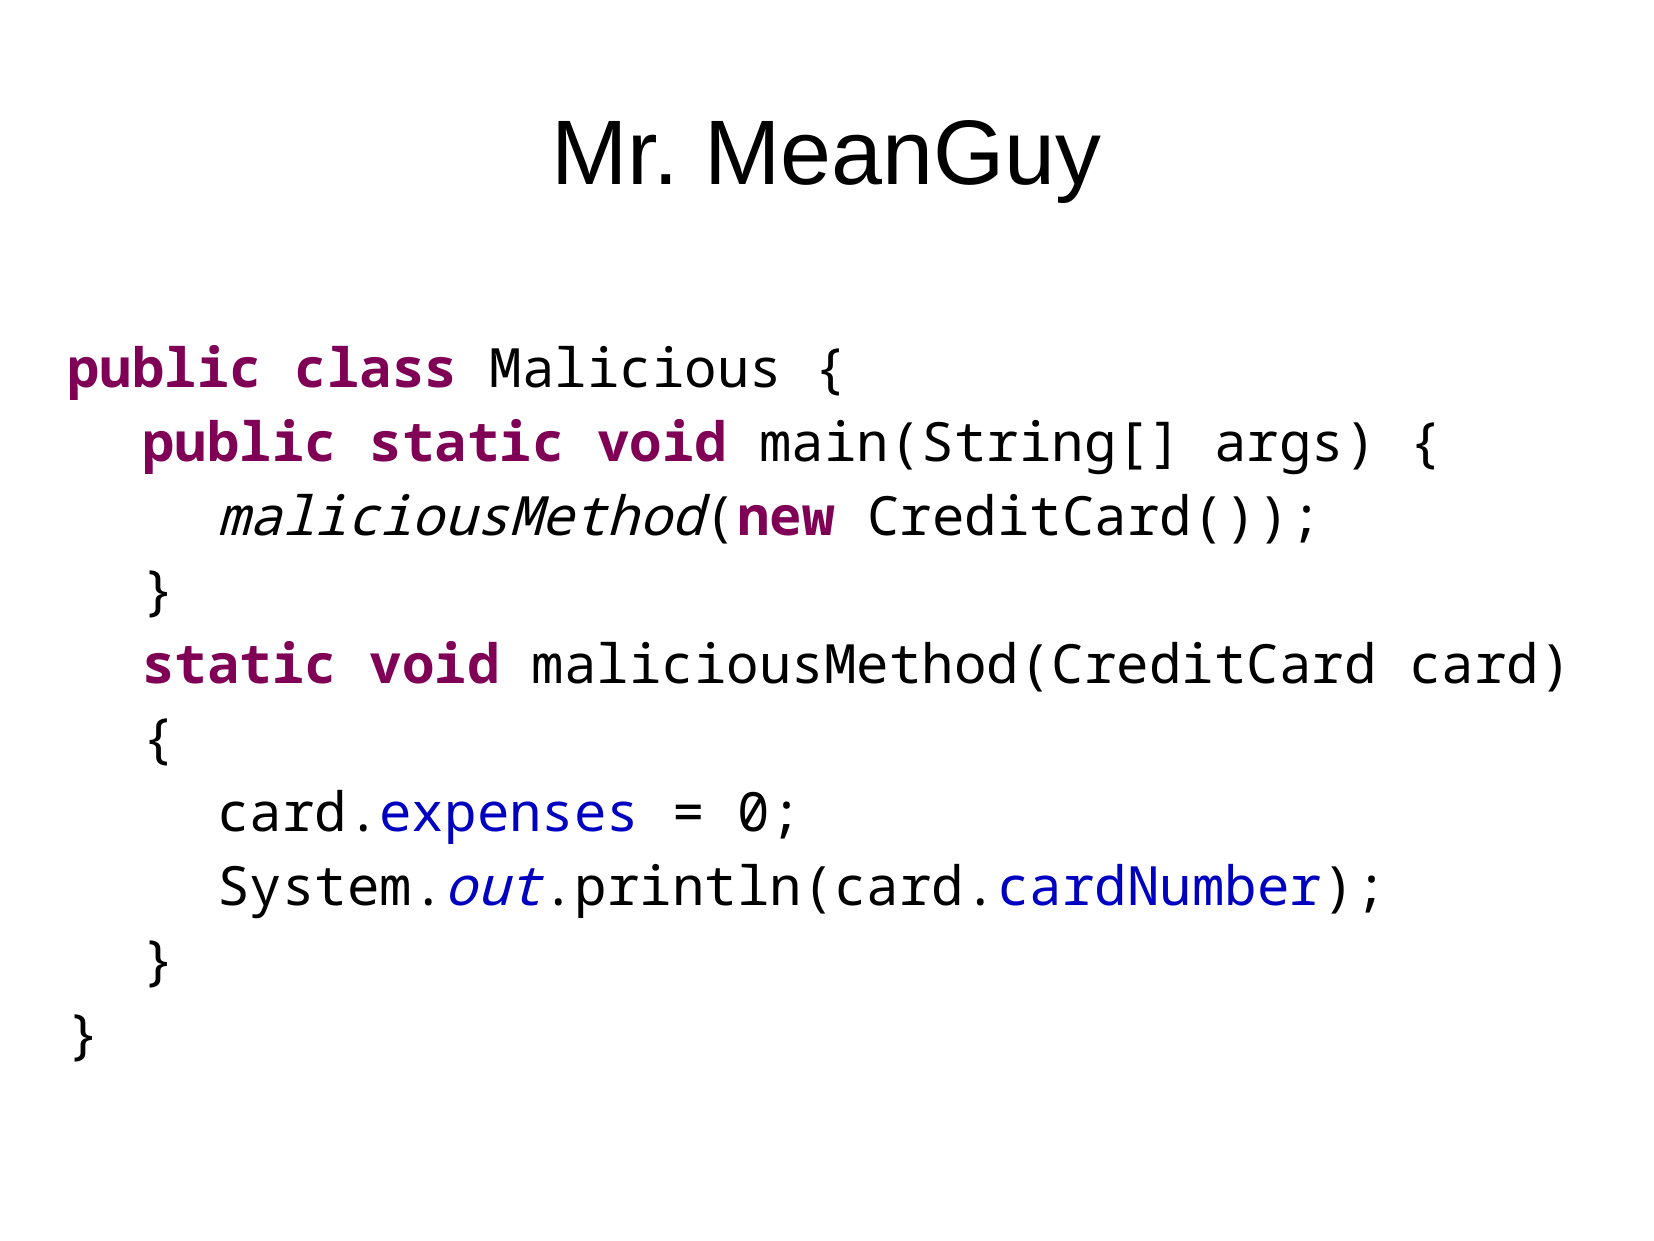

# Mr. MeanGuy
public class Malicious {
	public static void main(String[] args) {
		maliciousMethod(new CreditCard());
	}
	static void maliciousMethod(CreditCard card)
	{
		card.expenses = 0;
		System.out.println(card.cardNumber);
	}
}